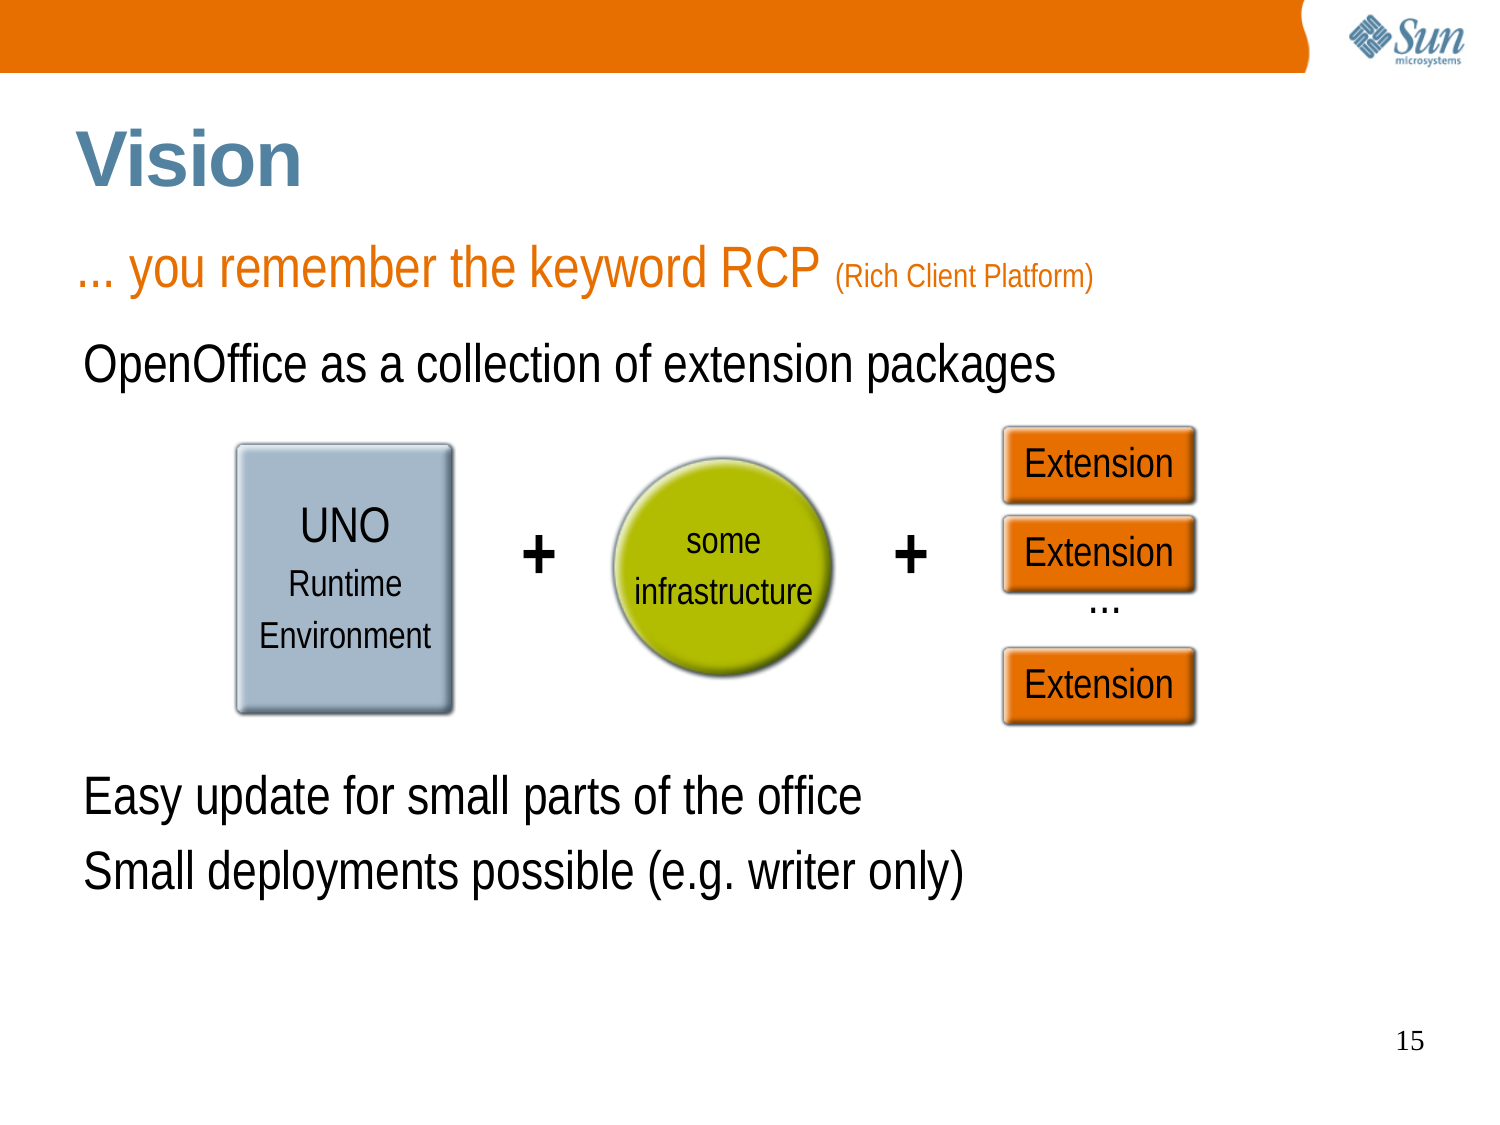

# Vision
... you remember the keyword RCP (Rich Client Platform)
OpenOffice as a collection of extension packages
Easy update for small parts of the office
Small deployments possible (e.g. writer only)
Extension
UNO
Runtime
Environment
some
infrastructure
Extension
+
+
...
Extension
15